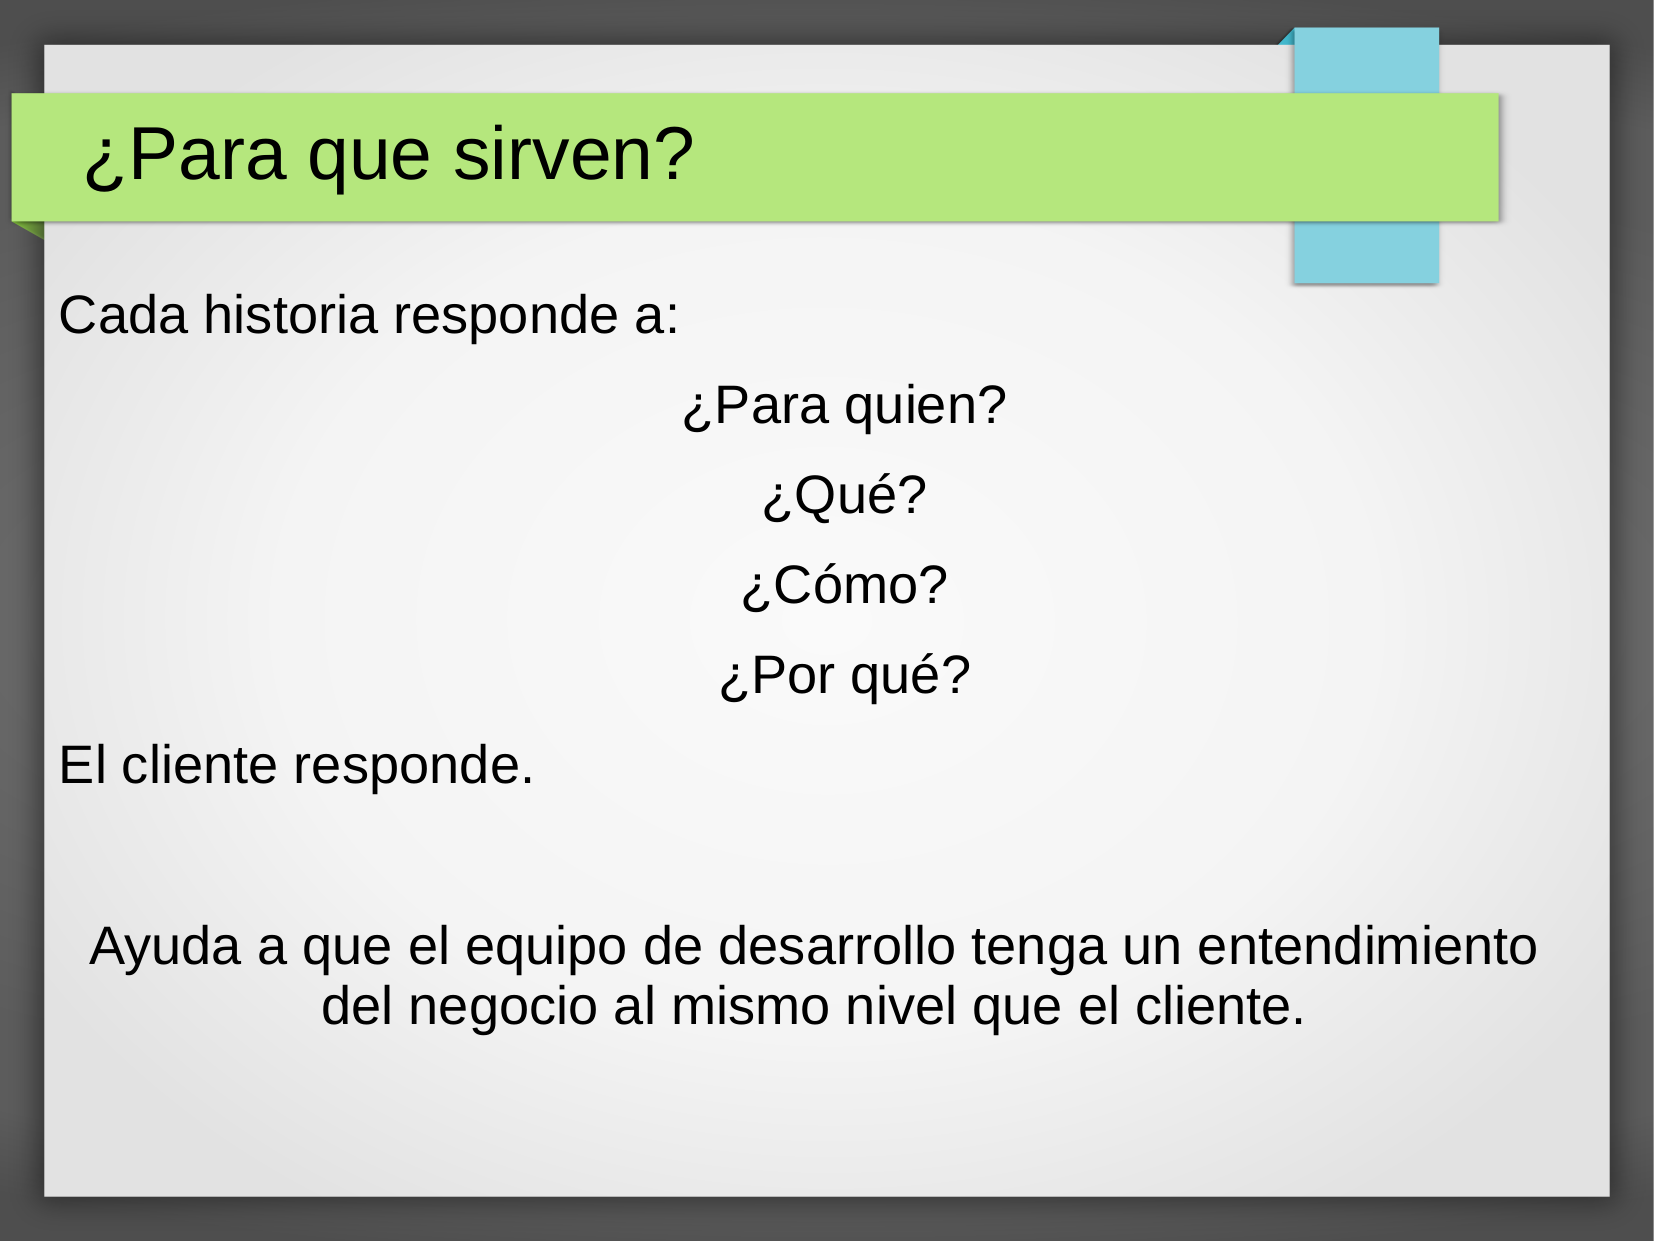

# ¿Para que sirven?
Cada historia responde a:
 ¿Para quien?
 ¿Qué?
 ¿Cómo?
 ¿Por qué?
El cliente responde.
Ayuda a que el equipo de desarrollo tenga un entendimiento del negocio al mismo nivel que el cliente.